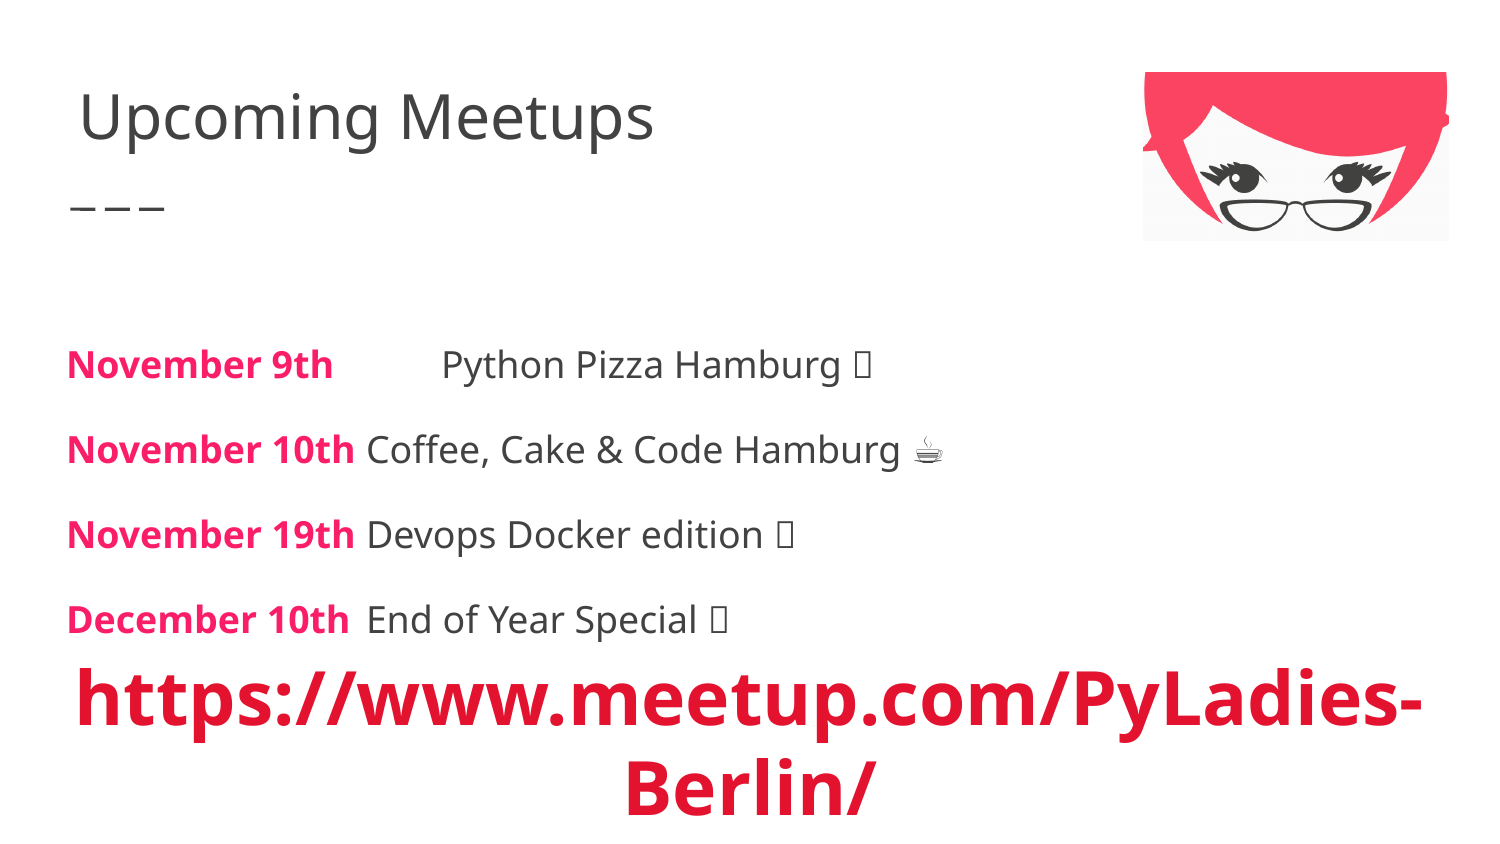

# Upcoming Meetups
November 9th 		Python Pizza Hamburg 🍕
November 10th 	Coffee, Cake & Code Hamburg 🍰☕
November 19th 	Devops Docker edition 🐳
December 10th 	End of Year Special 🎉
https://www.meetup.com/PyLadies-Berlin/